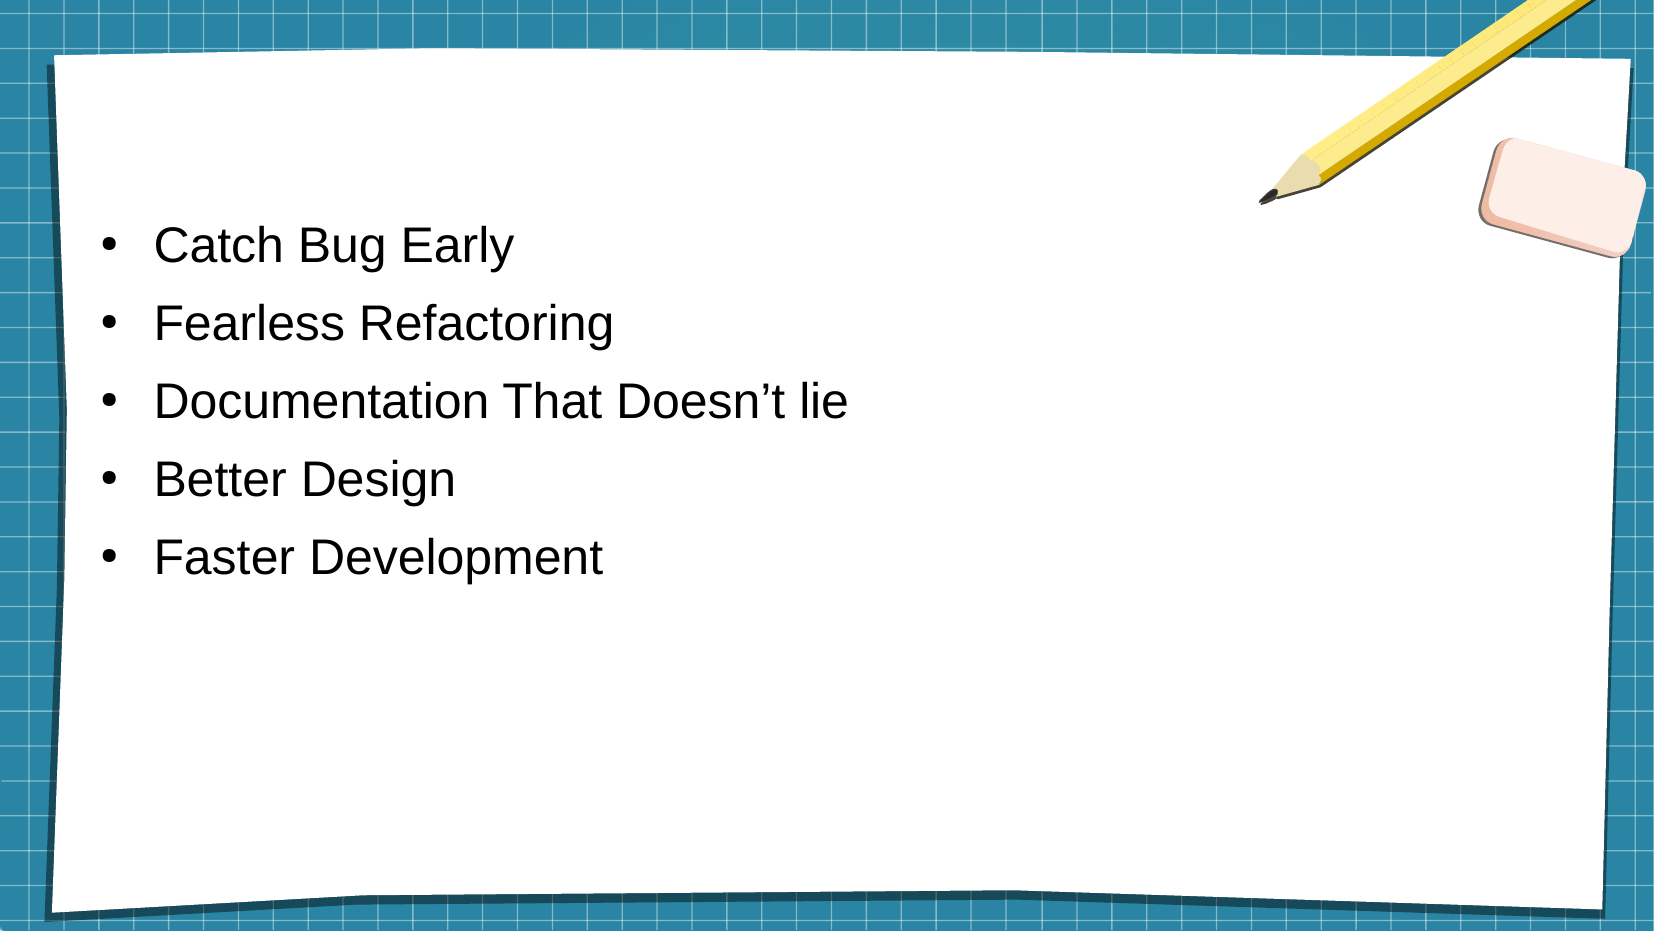

#
Catch Bug Early
Fearless Refactoring
Documentation That Doesn’t lie
Better Design
Faster Development